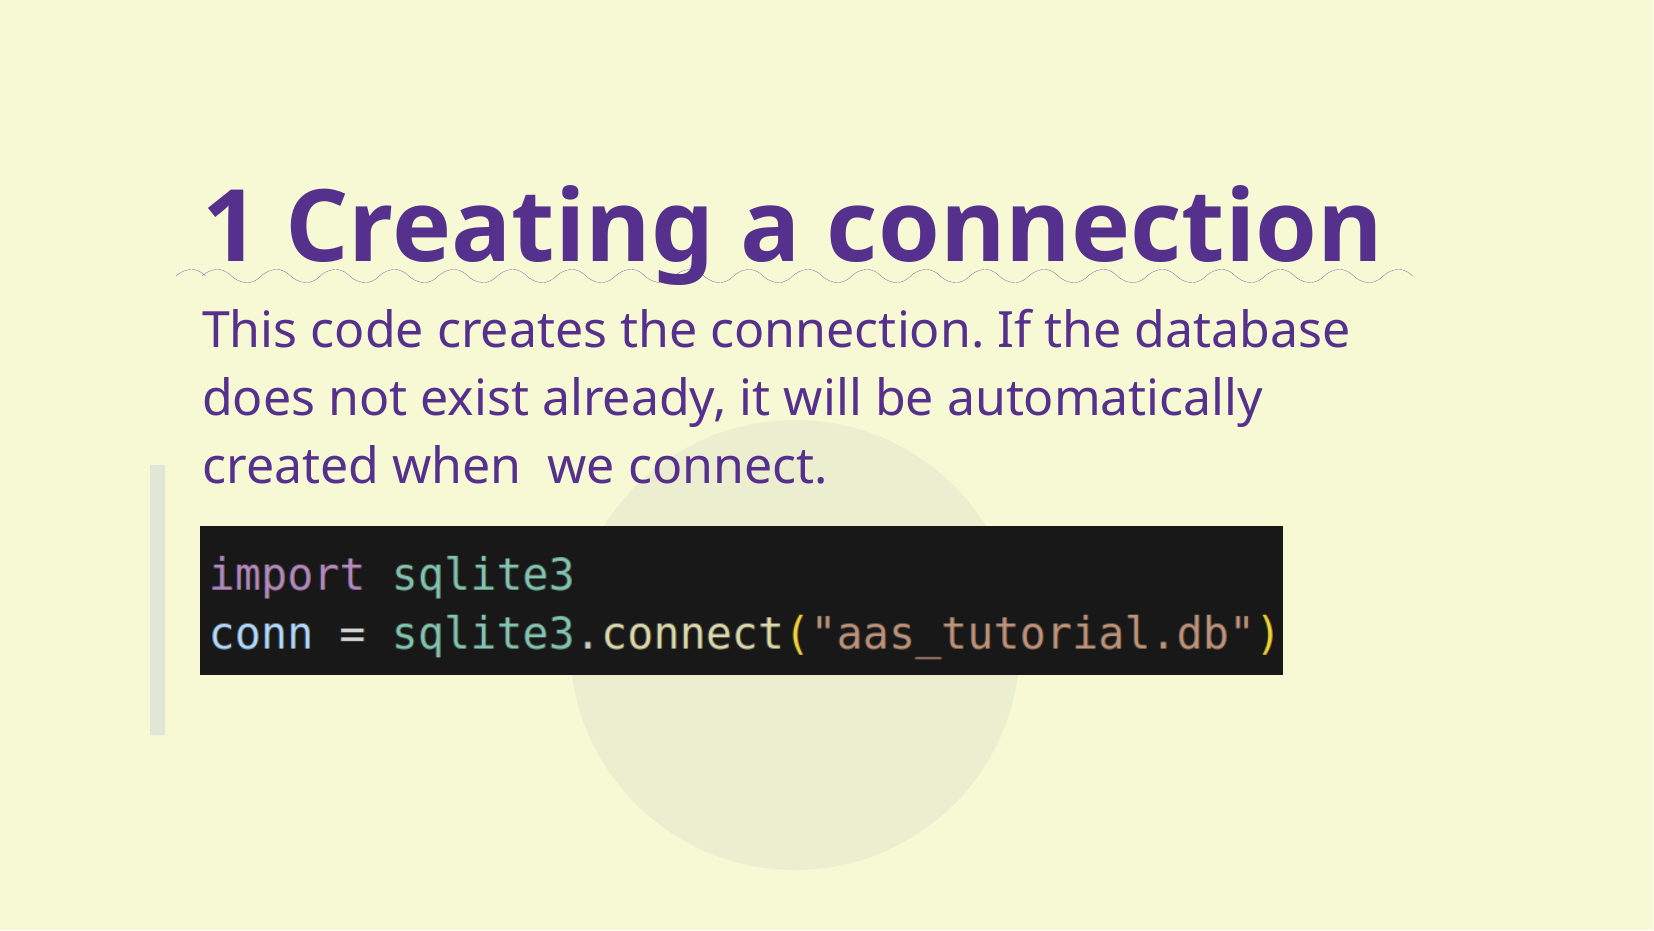

# 1 Creating a connection
This code creates the connection. If the database does not exist already, it will be automatically created when we connect.